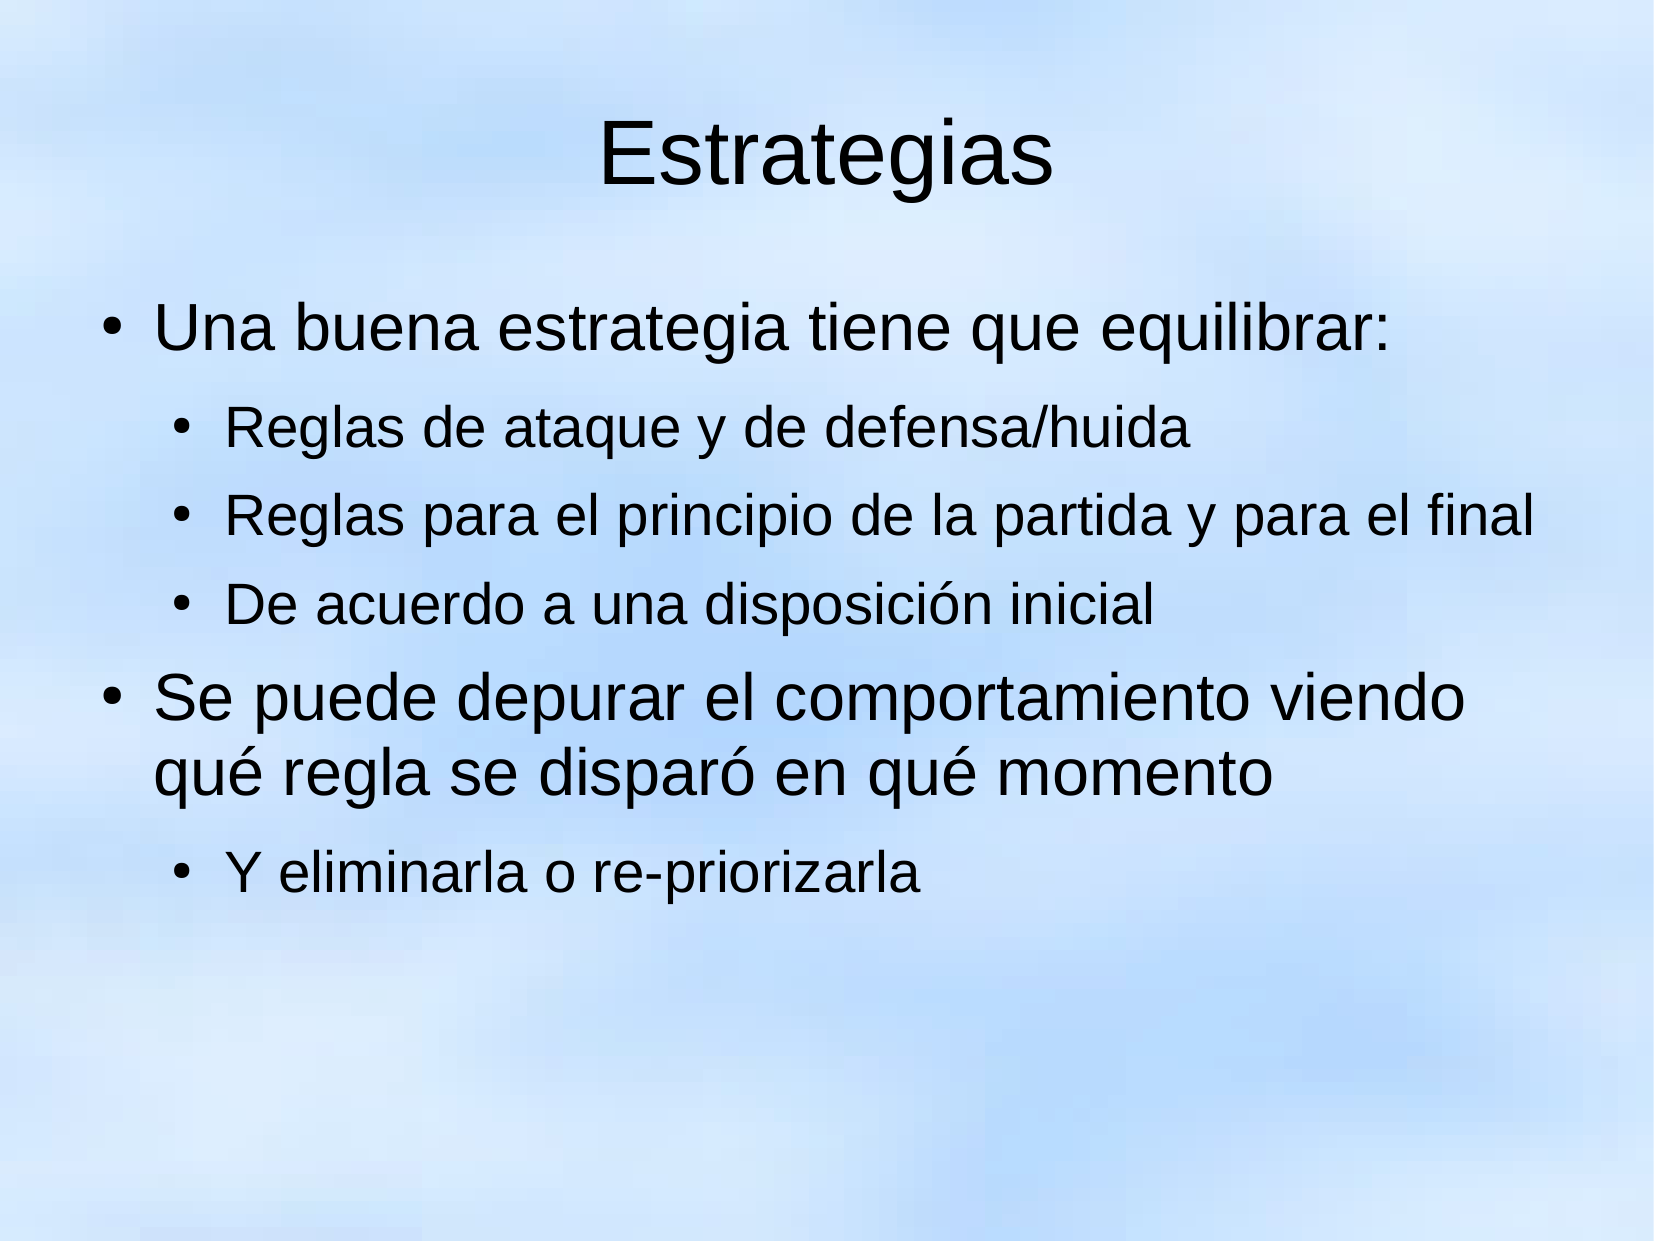

# Estrategias
Una buena estrategia tiene que equilibrar:
Reglas de ataque y de defensa/huida
Reglas para el principio de la partida y para el final
De acuerdo a una disposición inicial
Se puede depurar el comportamiento viendo qué regla se disparó en qué momento
Y eliminarla o re-priorizarla